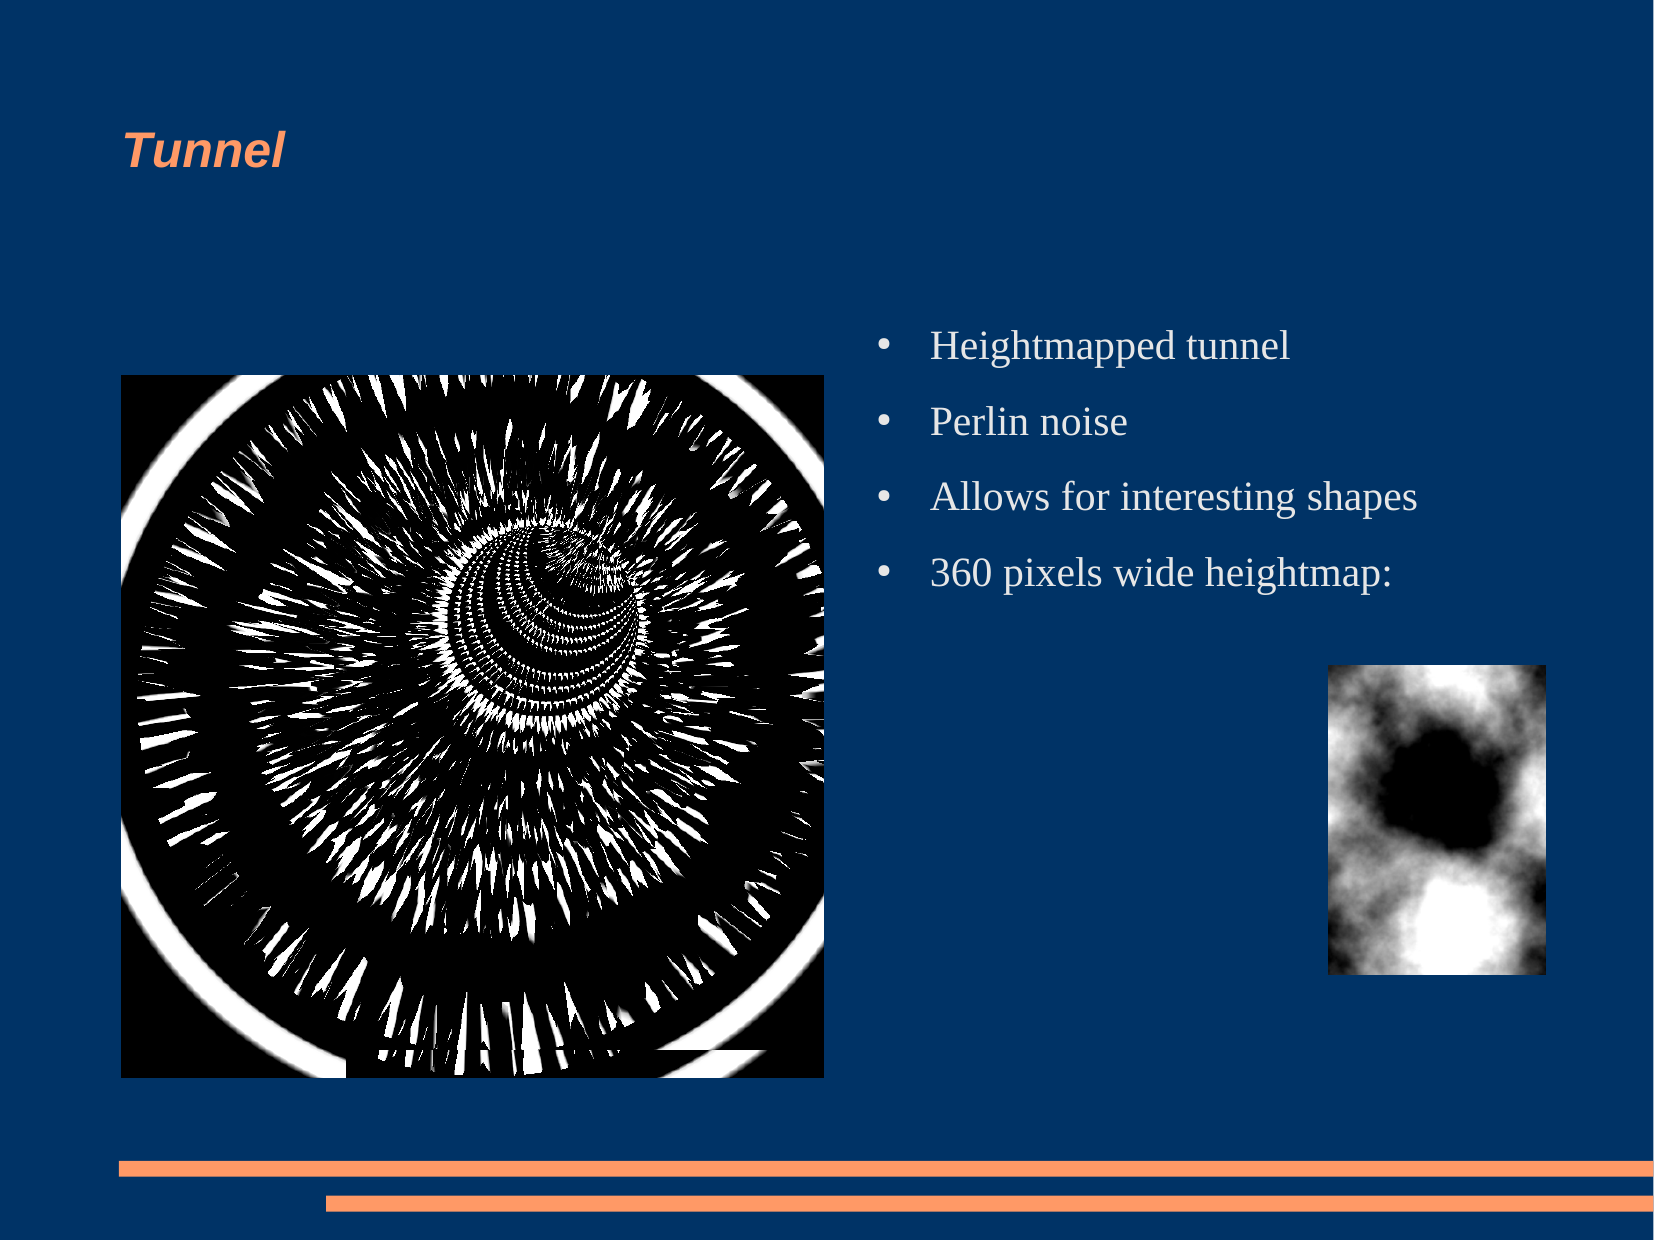

# Tunnel
Heightmapped tunnel
Perlin noise
Allows for interesting shapes
360 pixels wide heightmap: